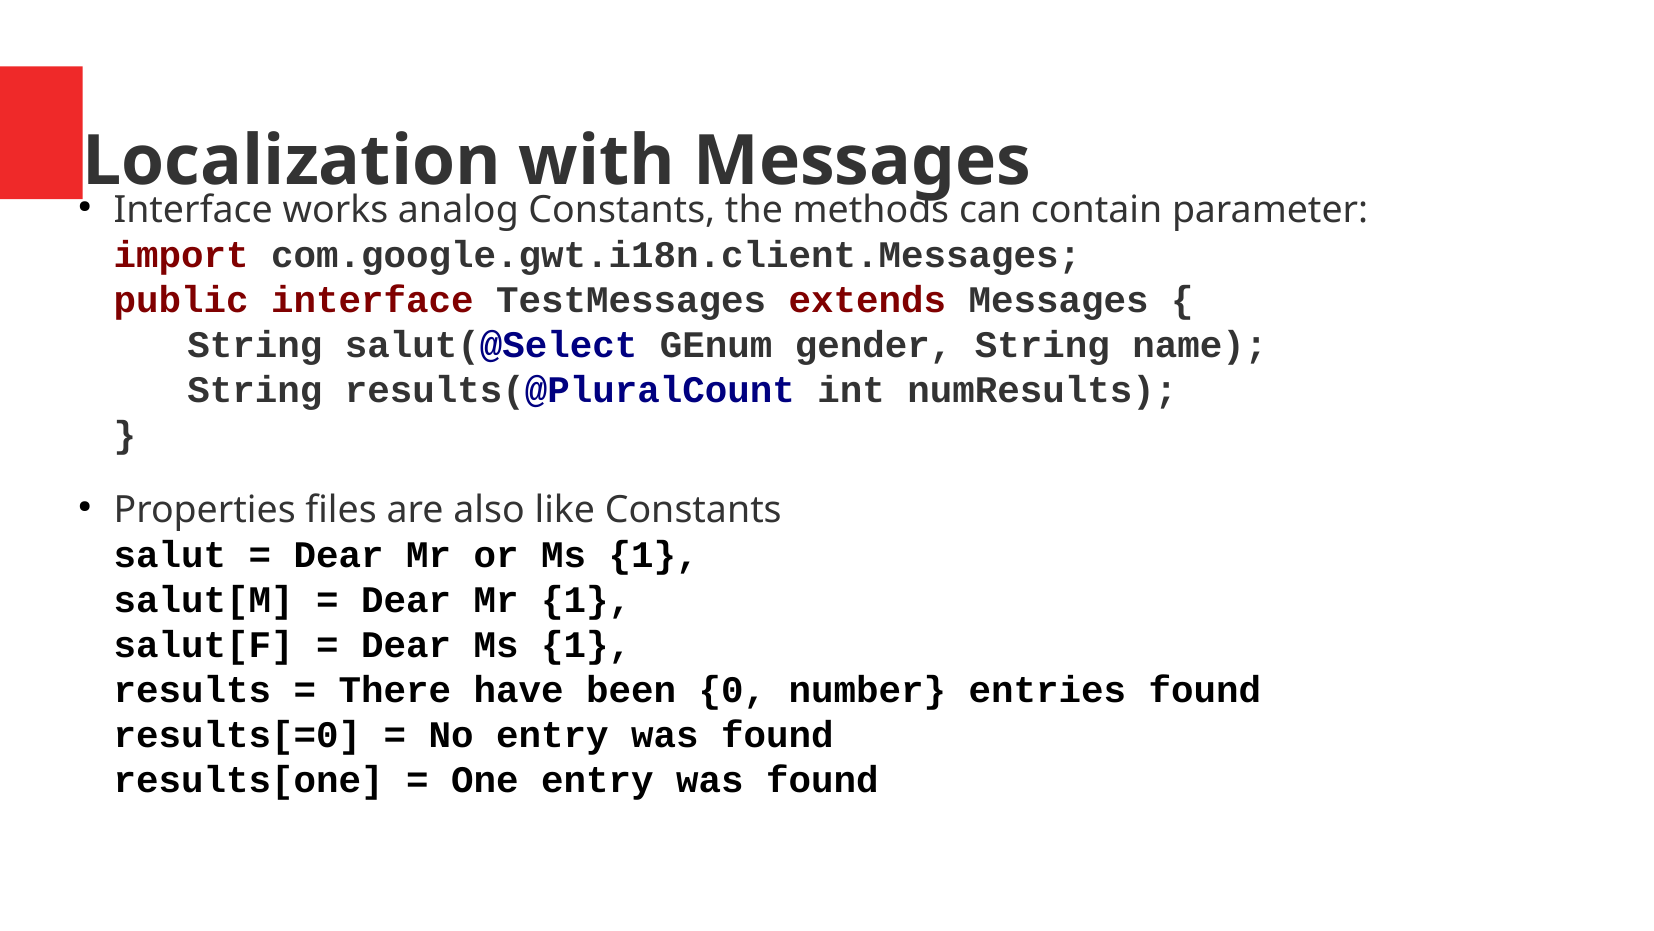

# Localization with Messages
Interface works analog Constants, the methods can contain parameter:
import com.google.gwt.i18n.client.Messages;
public interface TestMessages extends Messages {
	String salut(@Select GEnum gender, String name);
	String results(@PluralCount int numResults);
}
Properties files are also like Constants
salut = Dear Mr or Ms {1},
salut[M] = Dear Mr {1},
salut[F] = Dear Ms {1},
results = There have been {0, number} entries found
results[=0] = No entry was found
results[one] = One entry was found